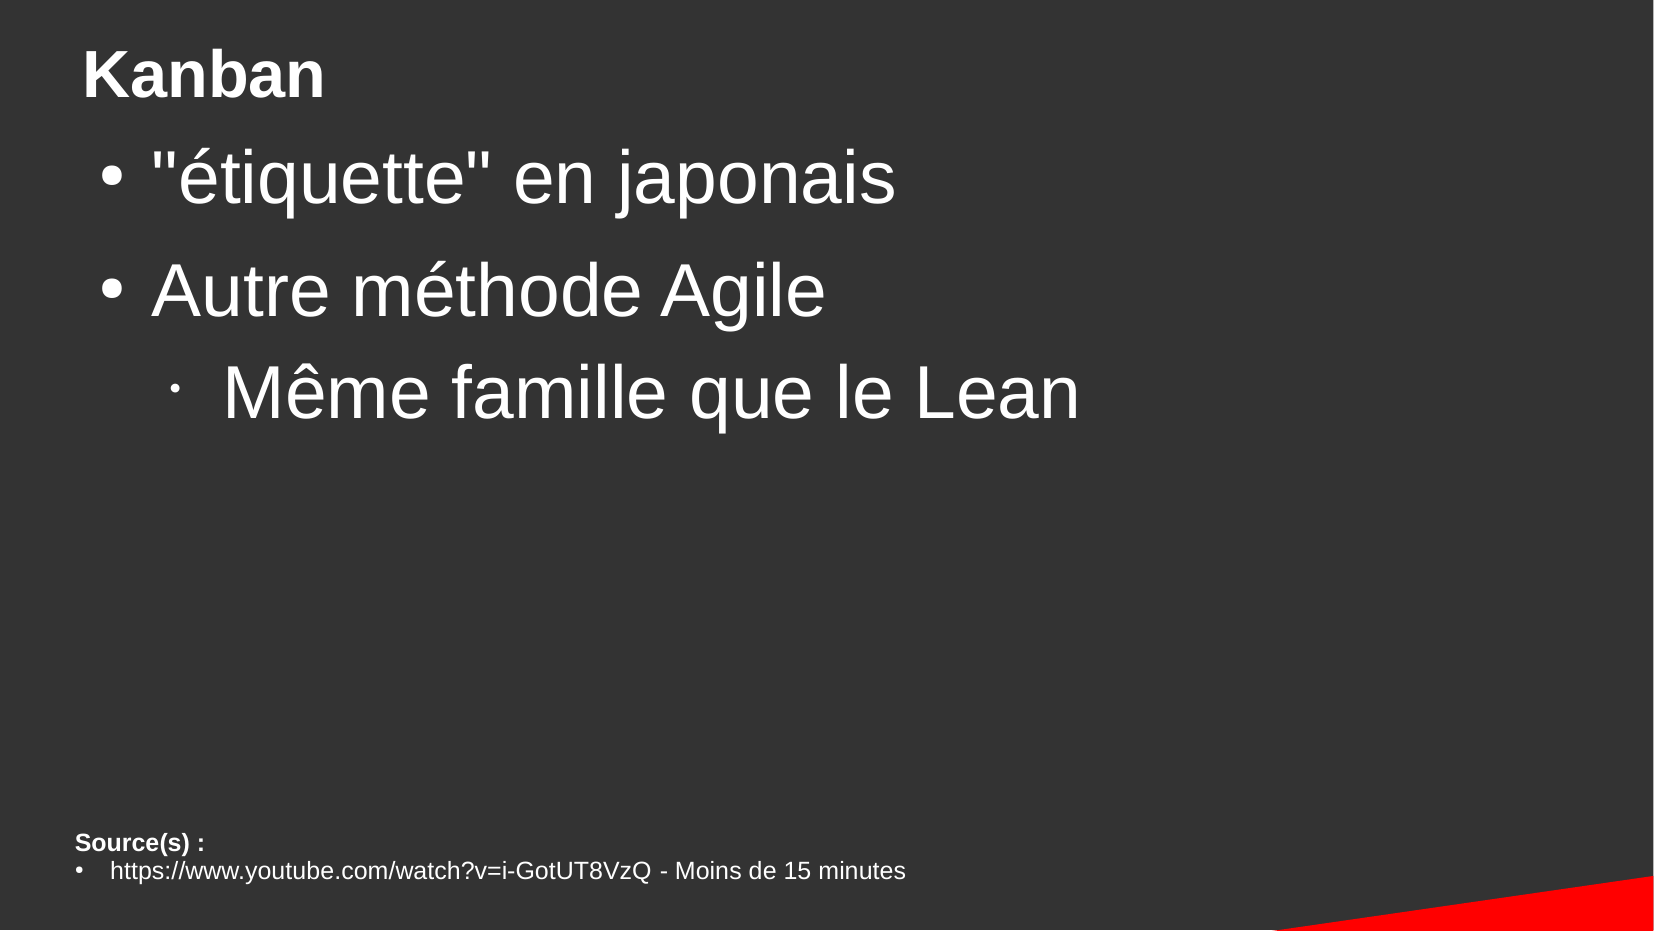

# Kanban
"étiquette" en japonais
Autre méthode Agile
Même famille que le Lean
Source(s) :
https://www.youtube.com/watch?v=i-GotUT8VzQ - Moins de 15 minutes